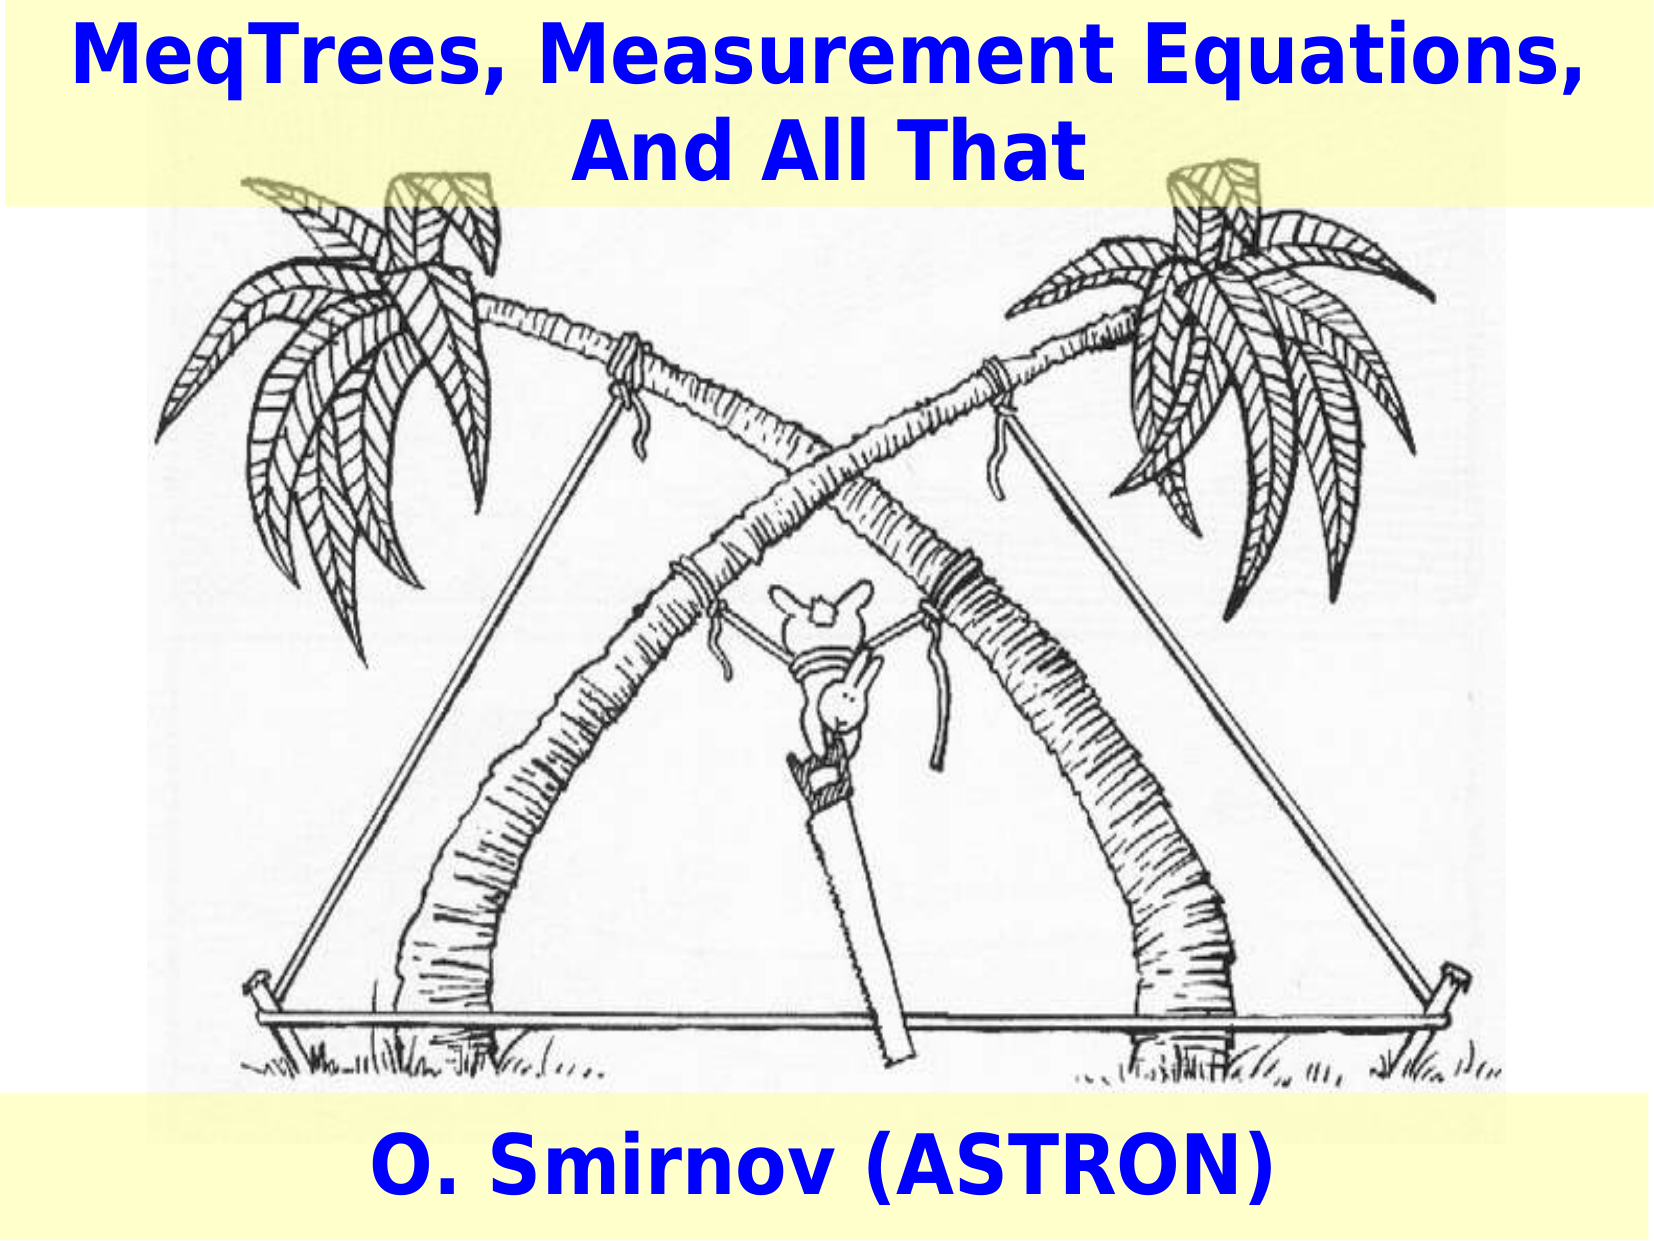

# MeqTrees, Measurement Equations, And All That
O. Smirnov (ASTRON)